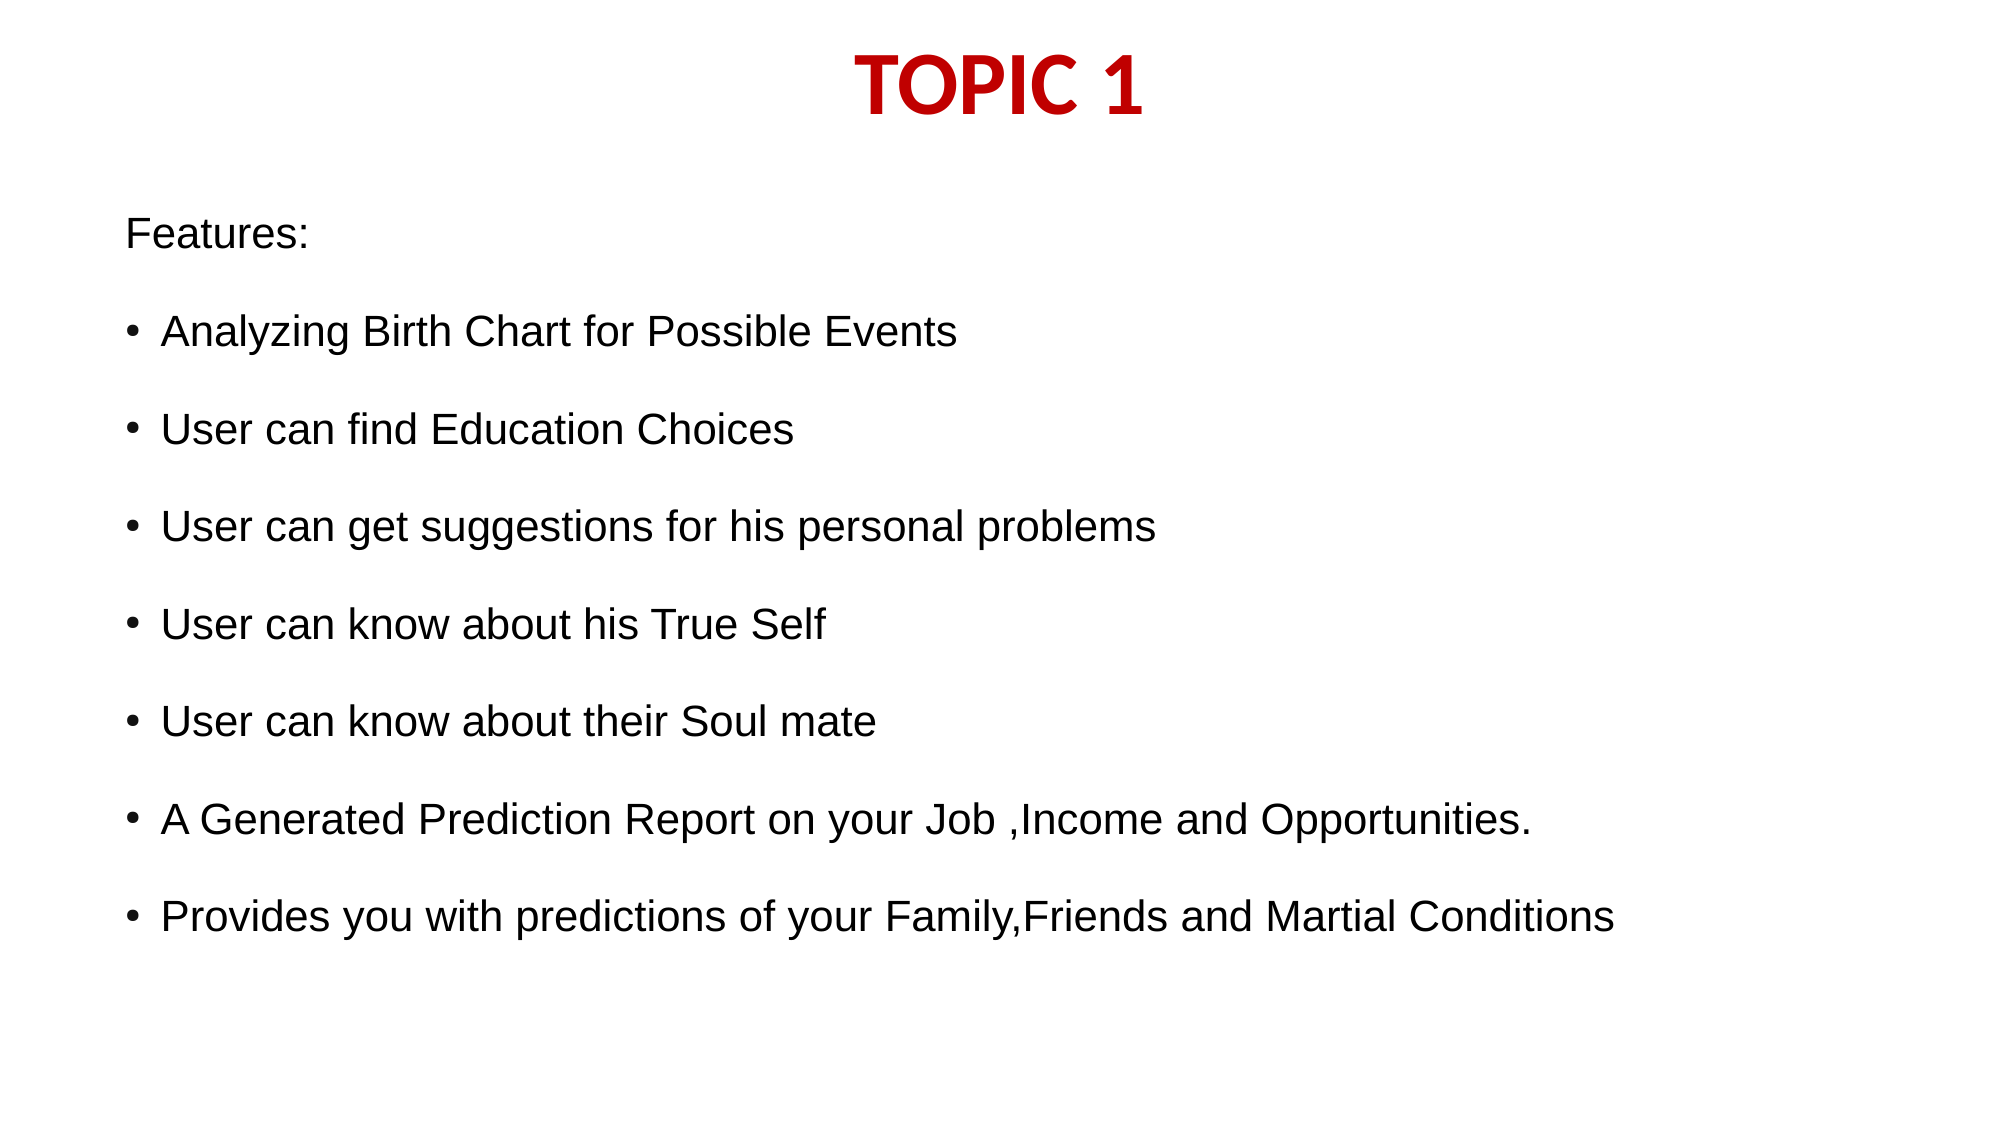

# TOPIC 1
Features:
Analyzing Birth Chart for Possible Events
User can find Education Choices
User can get suggestions for his personal problems
User can know about his True Self
User can know about their Soul mate
A Generated Prediction Report on your Job ,Income and Opportunities.
Provides you with predictions of your Family,Friends and Martial Conditions